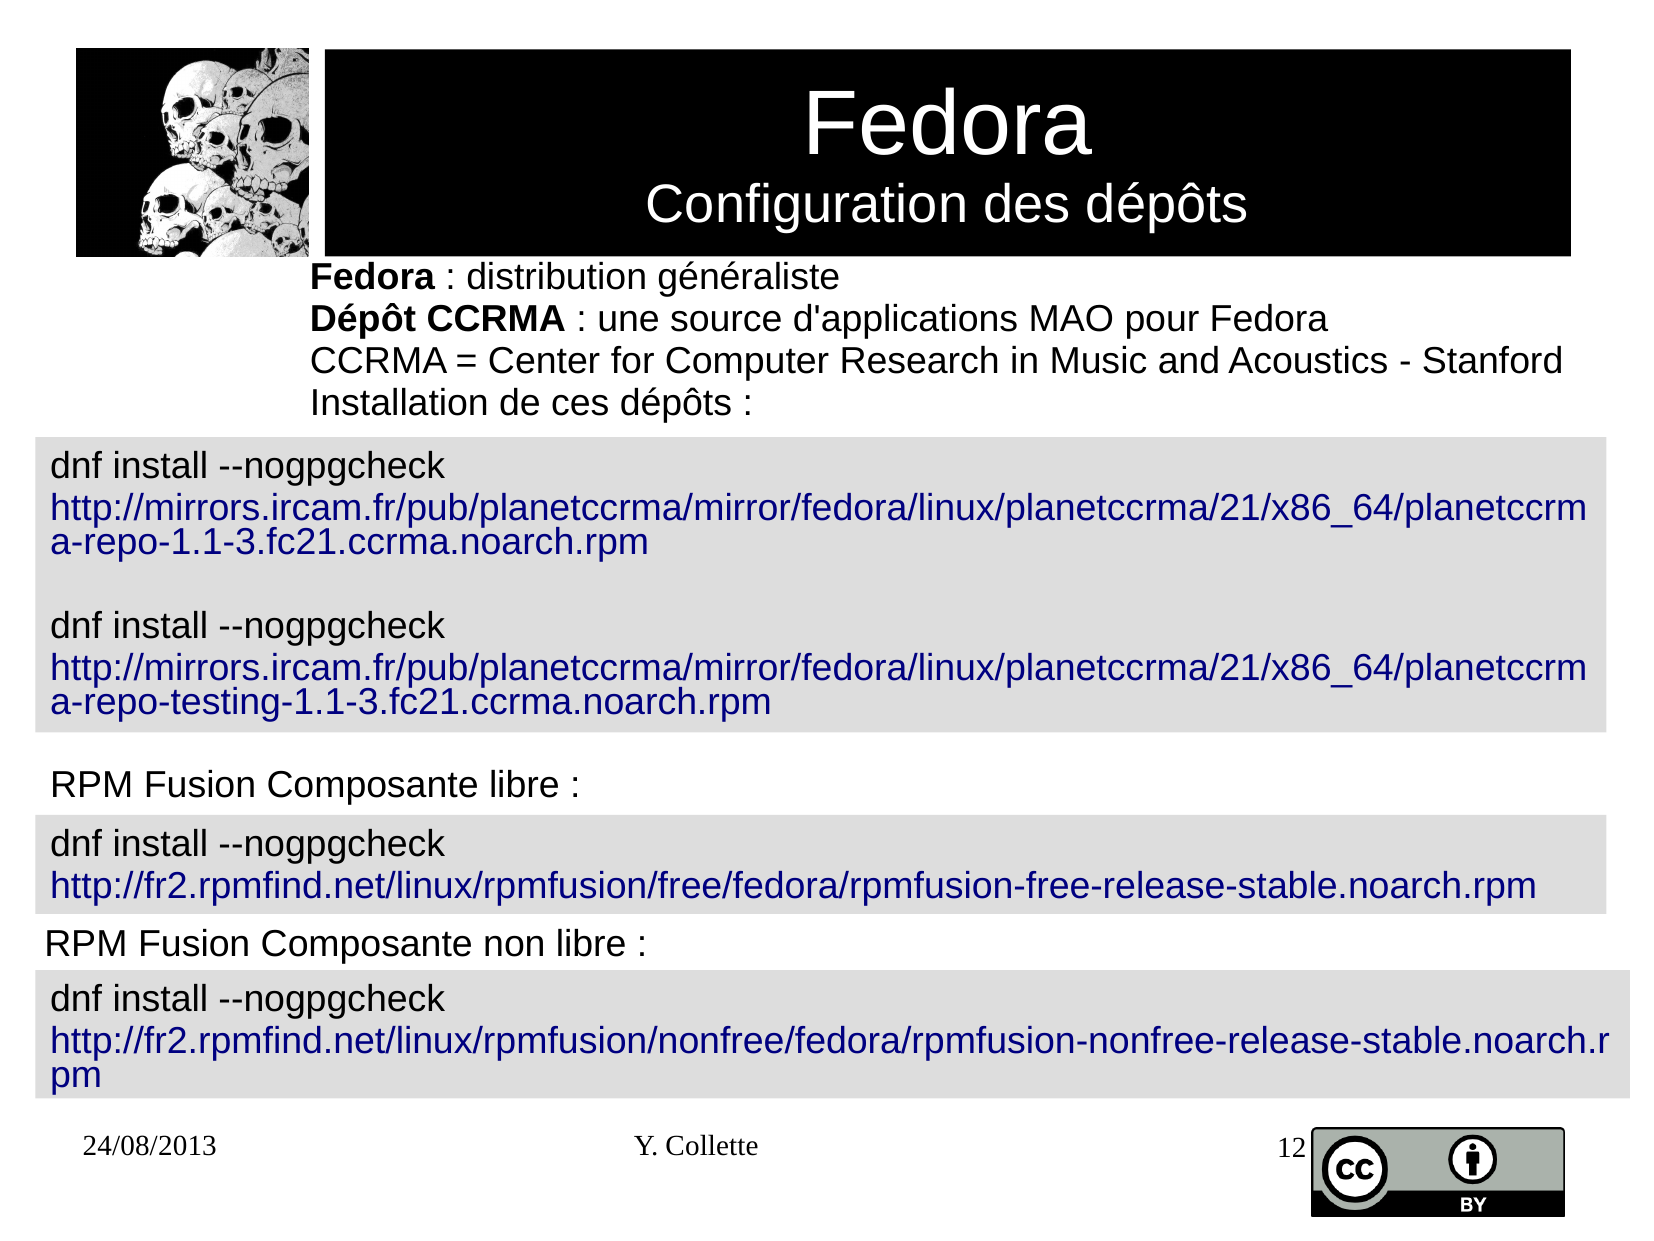

# Fedora Configuration des dépôts
Fedora : distribution généraliste
Dépôt CCRMA : une source d'applications MAO pour Fedora
CCRMA = Center for Computer Research in Music and Acoustics - Stanford
Installation de ces dépôts :
dnf install --nogpgcheck http://mirrors.ircam.fr/pub/planetccrma/mirror/fedora/linux/planetccrma/21/x86_64/planetccrma-repo-1.1-3.fc21.ccrma.noarch.rpm
dnf install --nogpgcheck http://mirrors.ircam.fr/pub/planetccrma/mirror/fedora/linux/planetccrma/21/x86_64/planetccrma-repo-testing-1.1-3.fc21.ccrma.noarch.rpm
RPM Fusion Composante libre :
dnf install --nogpgcheck http://fr2.rpmfind.net/linux/rpmfusion/free/fedora/rpmfusion-free-release-stable.noarch.rpm
RPM Fusion Composante non libre :
dnf install --nogpgcheck http://fr2.rpmfind.net/linux/rpmfusion/nonfree/fedora/rpmfusion-nonfree-release-stable.noarch.rpm
Y. Collette
12